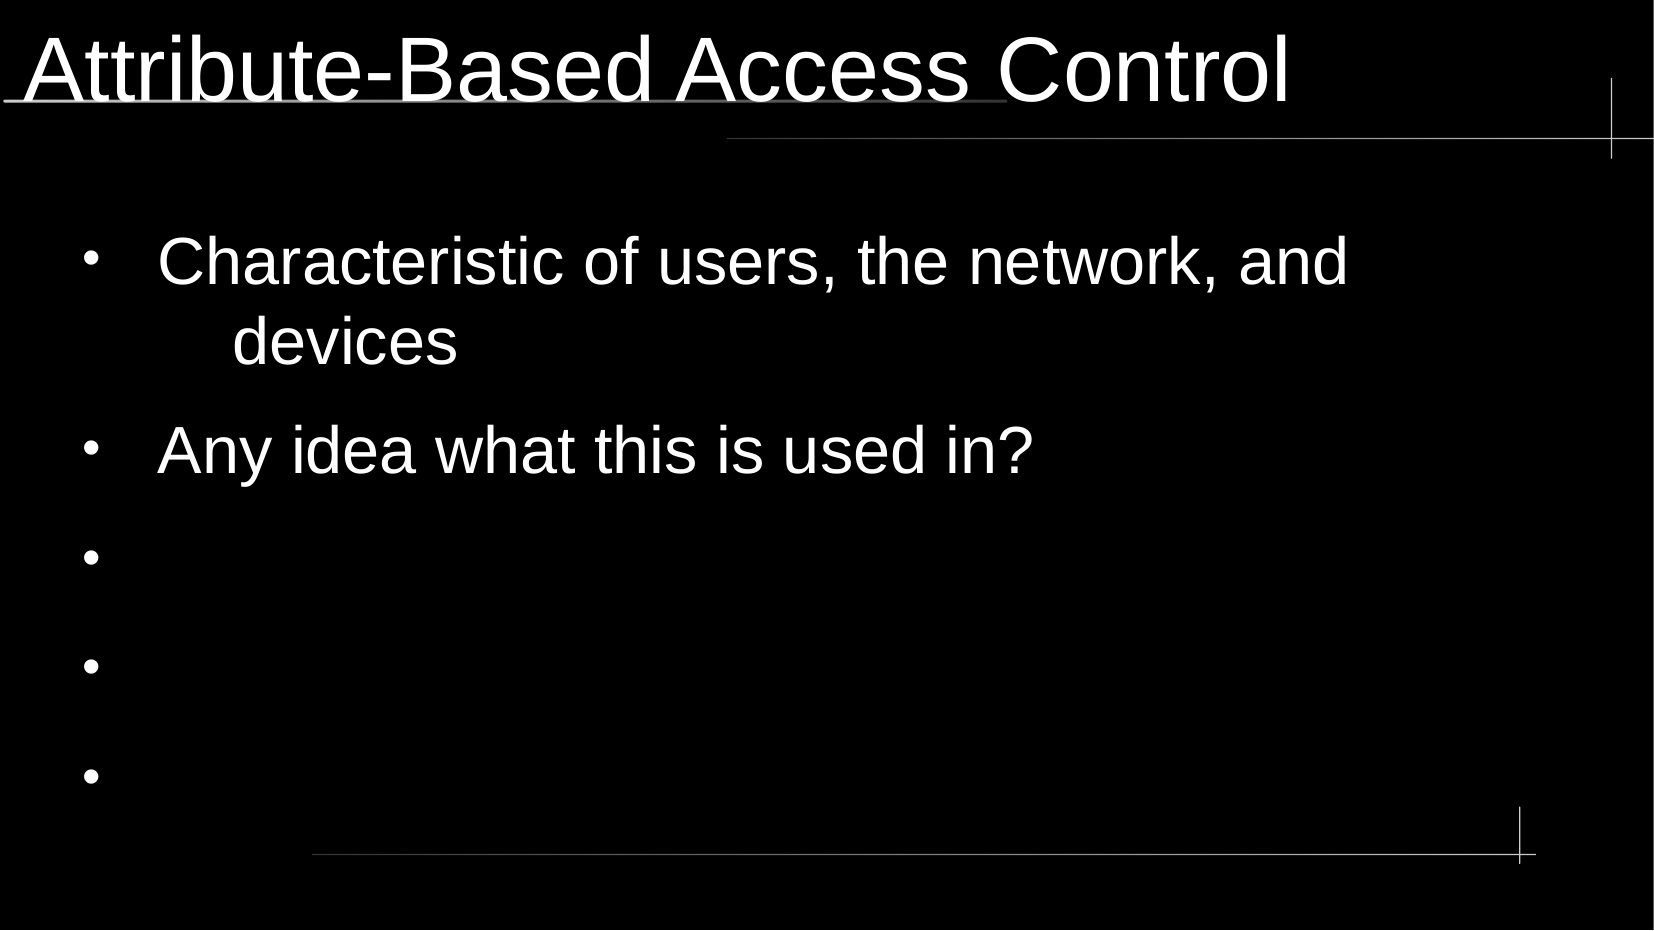

# Attribute-Based Access Control
Characteristic of users, the network, and devices
Any idea what this is used in?